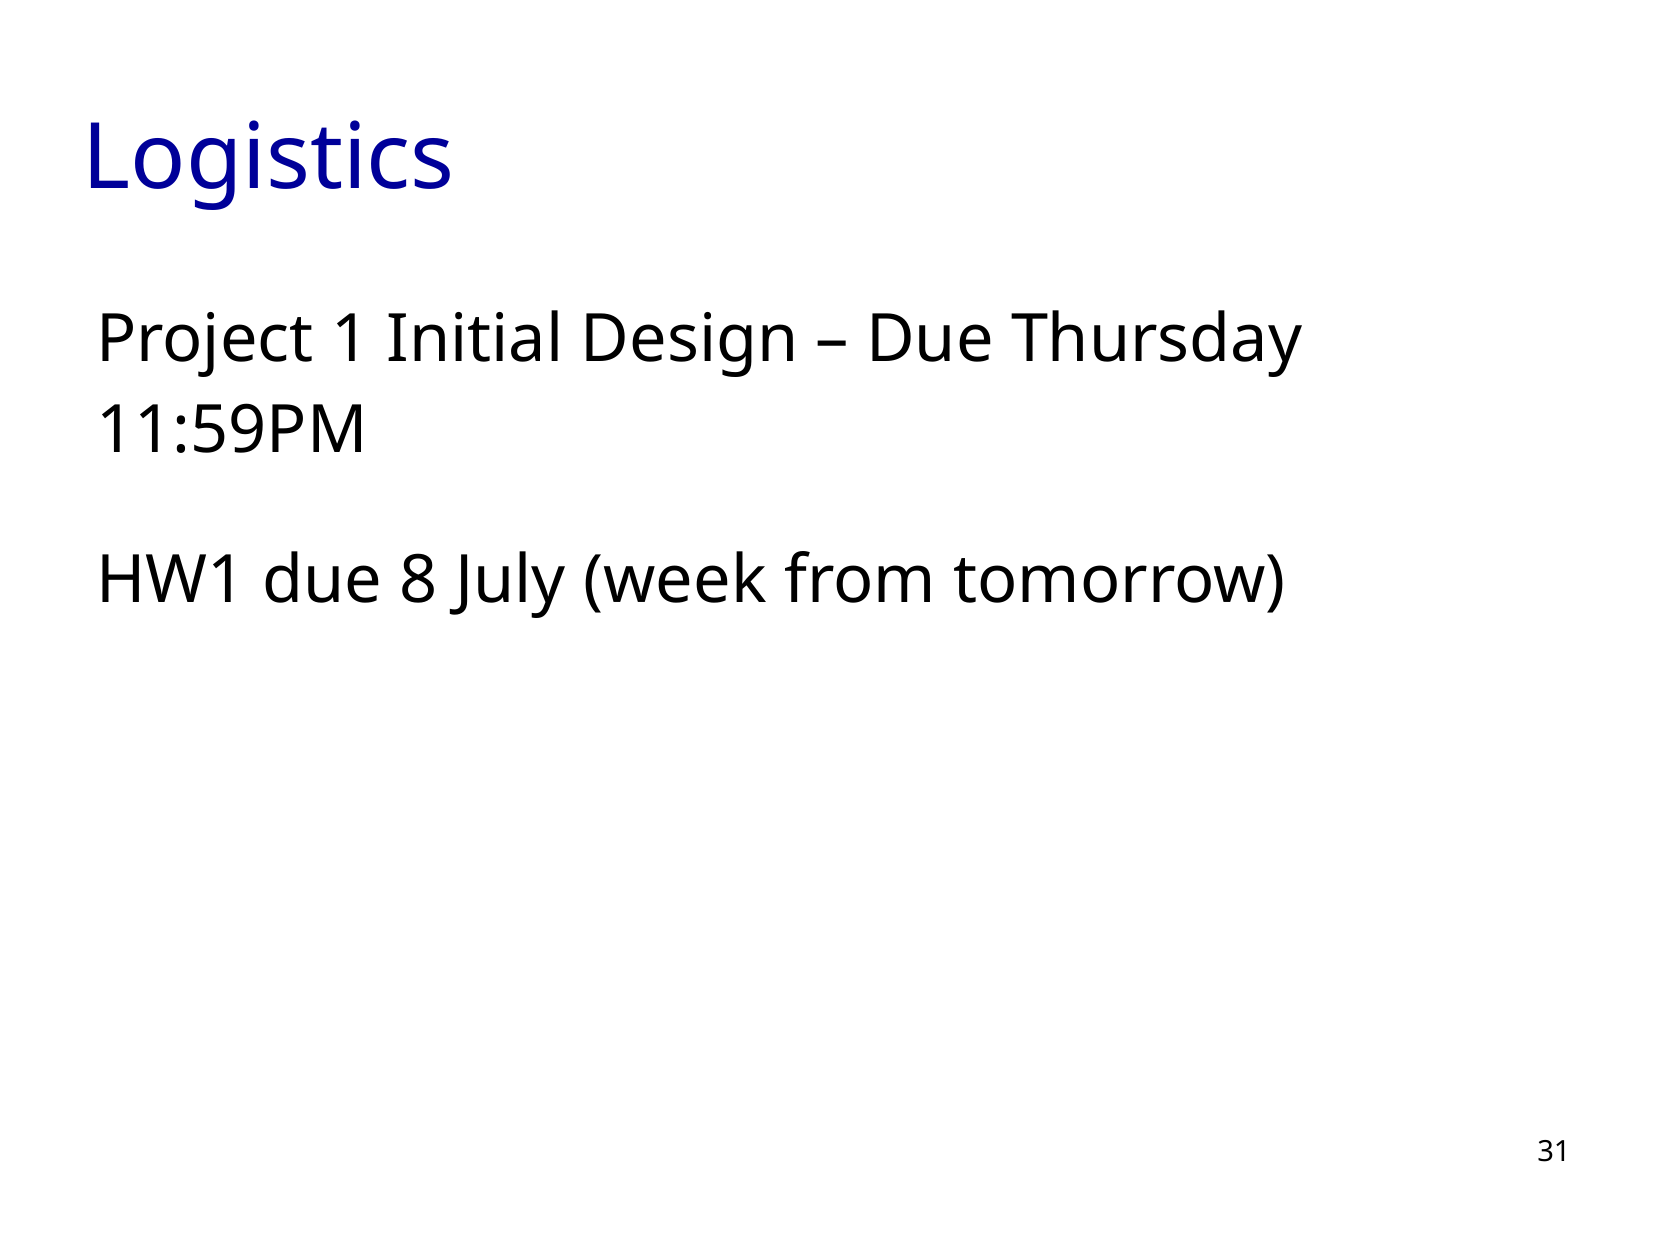

# Logistics
Project 1 Initial Design – Due Thursday 11:59PM
HW1 due 8 July (week from tomorrow)
31